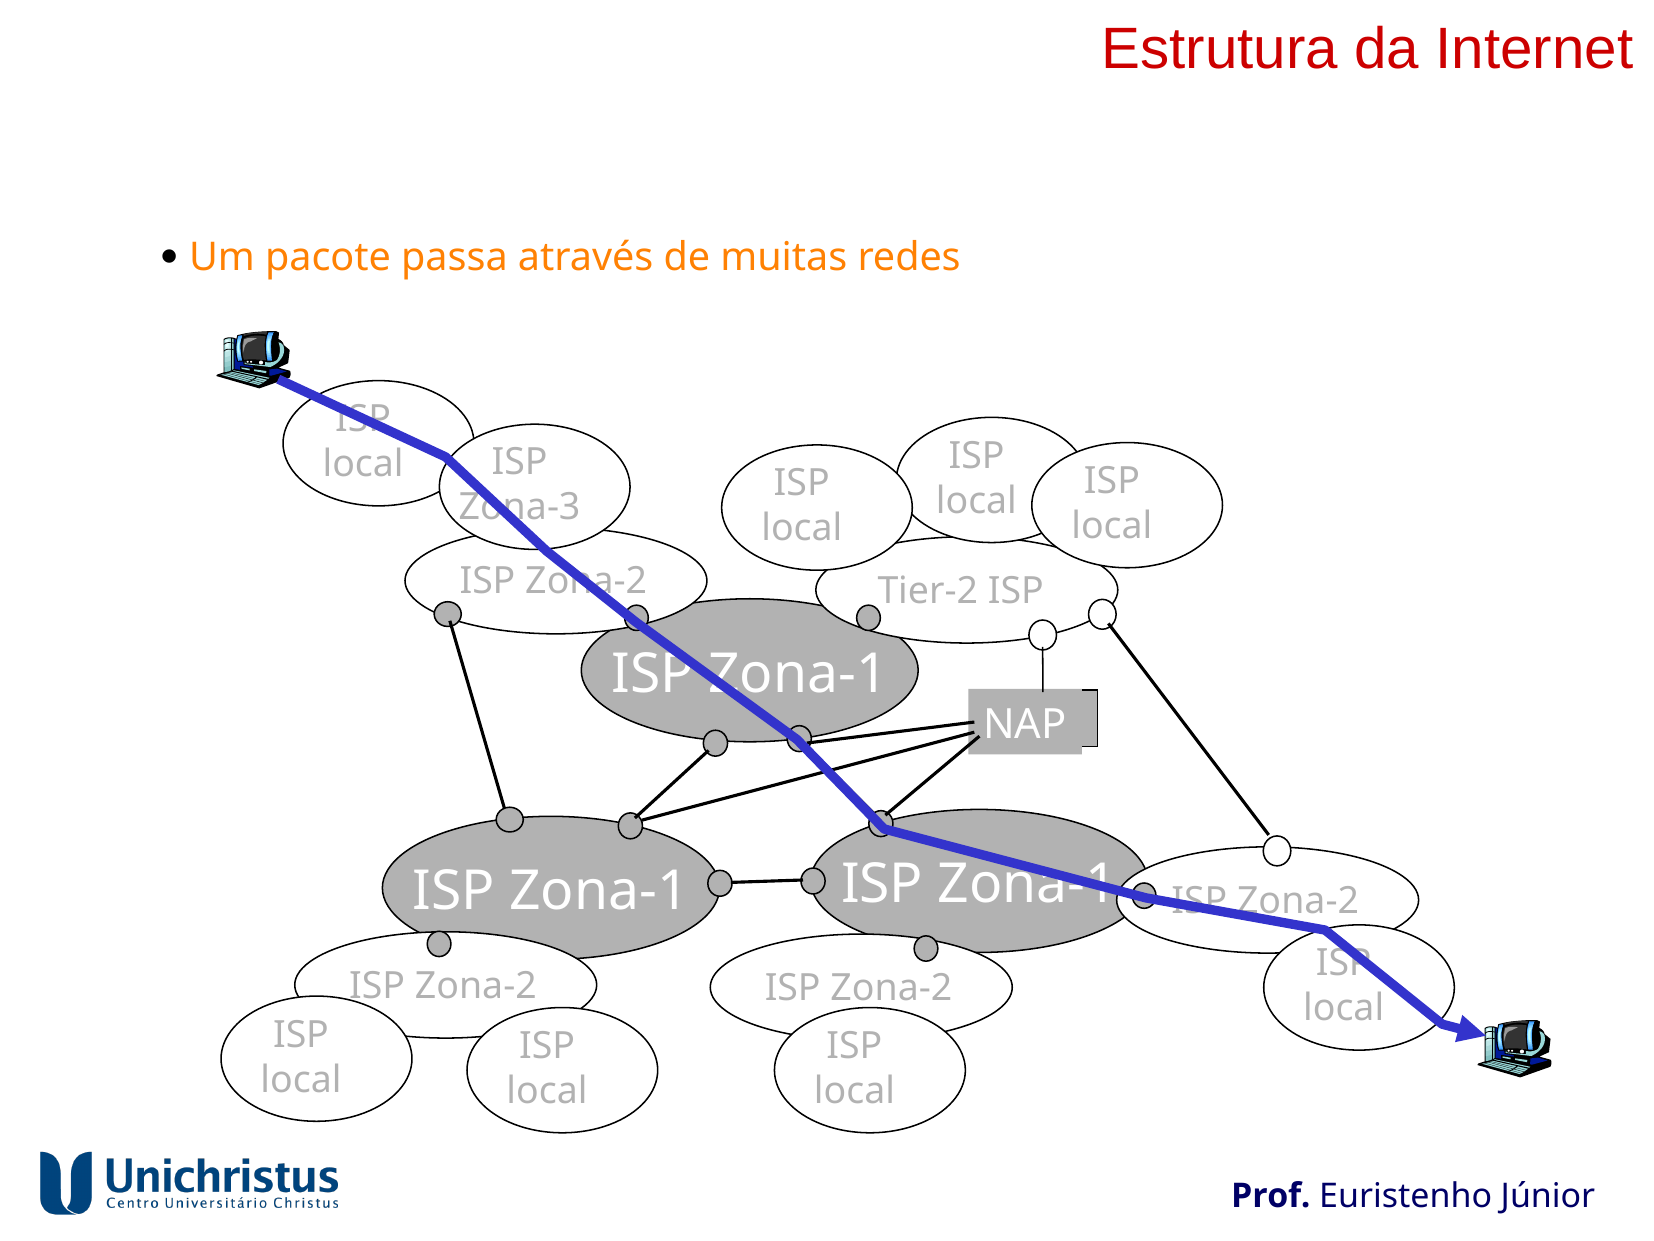

Estrutura da Internet
Estrutura da Internet: rede de redes
#  Um pacote passa através de muitas redes
ISP
local
ISP
local
ISP
Zona-3
ISP
local
ISP
local
ISP Zona-2
Tier-2 ISP
ISP Zona-2
ISP Zona-2
ISP Zona-2
ISP Zona-1
NAP
ISP Zona-1
ISP Zona-1
ISP
local
ISP
local
ISP
local
ISP
local
Prof. Euristenho Júnior